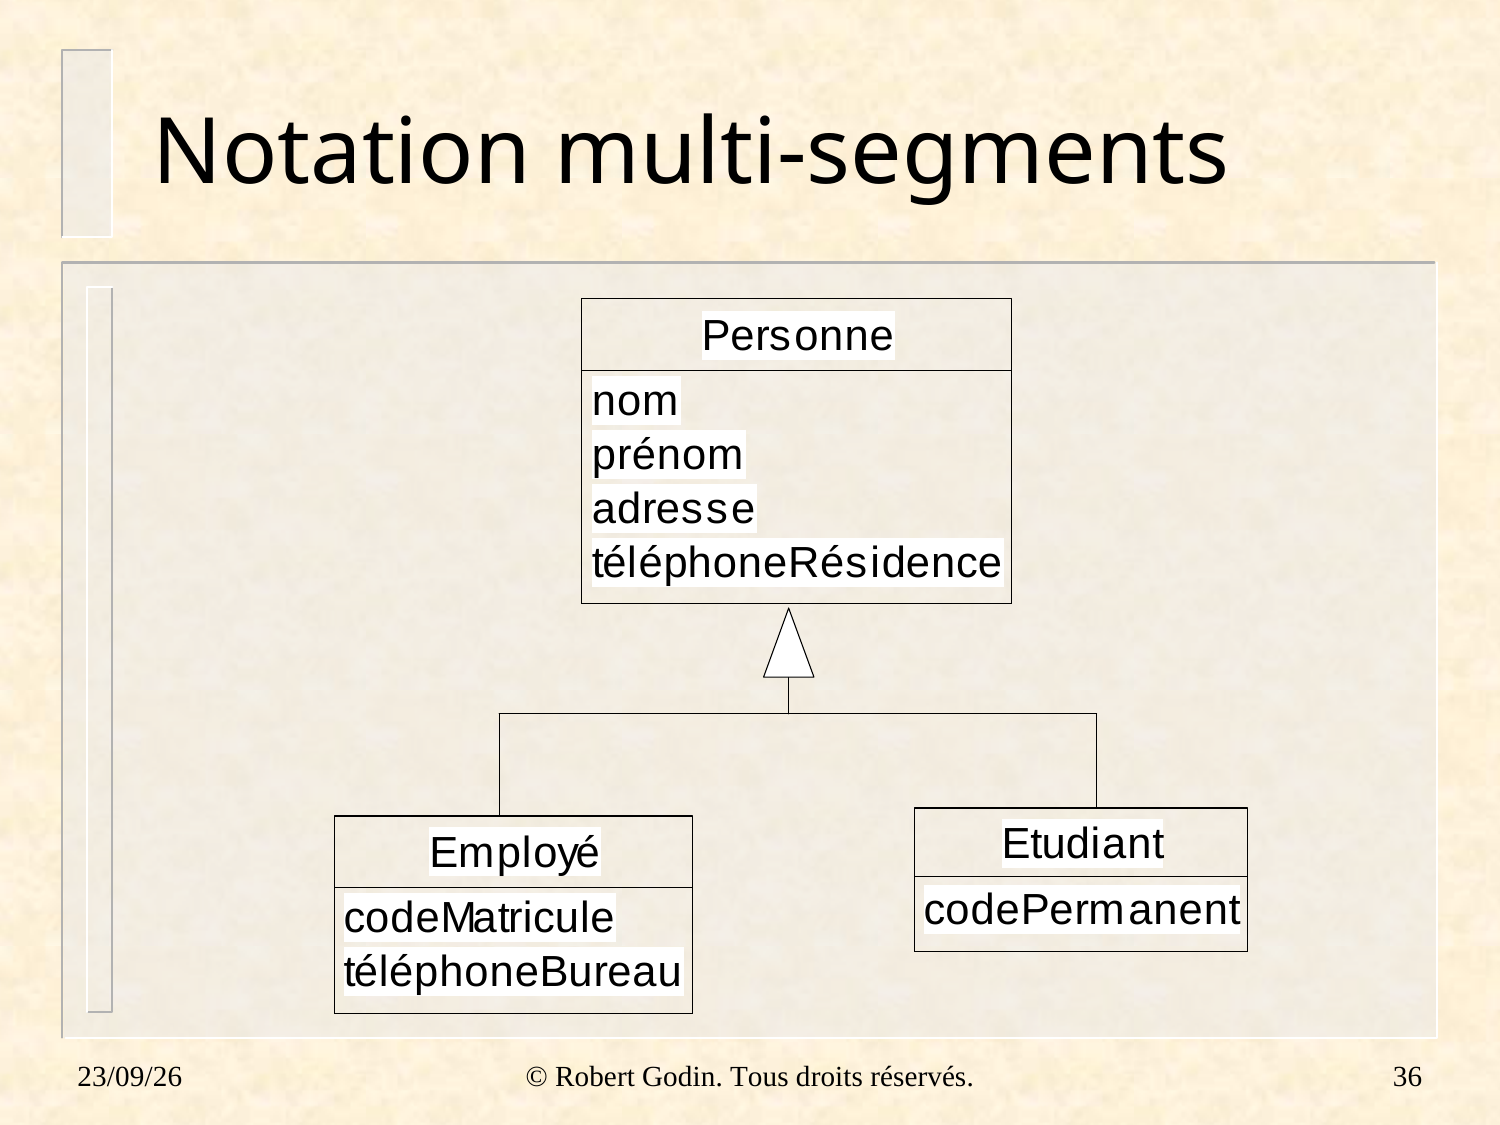

# Notation multi-segments
© Robert Godin. Tous droits réservés.